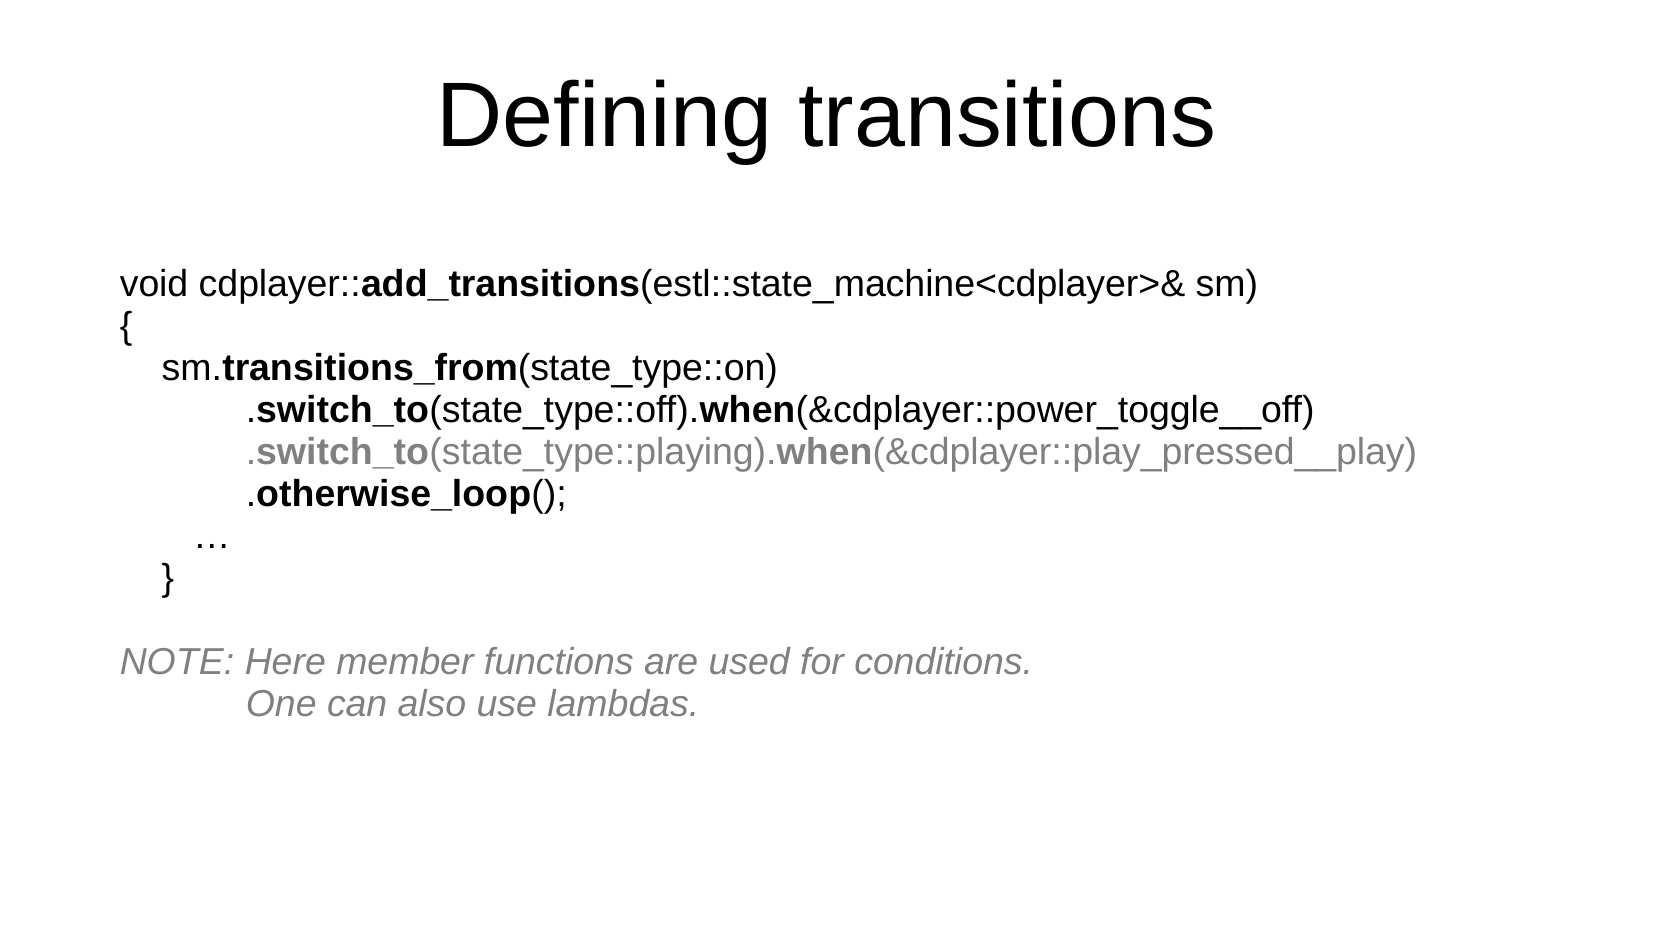

# Defining transitions
void cdplayer::add_transitions(estl::state_machine<cdplayer>& sm)
{
 sm.transitions_from(state_type::on)
 .switch_to(state_type::off).when(&cdplayer::power_toggle__off)
 .switch_to(state_type::playing).when(&cdplayer::play_pressed__play)
 .otherwise_loop();
 …
 }
NOTE: Here member functions are used for conditions.
 One can also use lambdas.